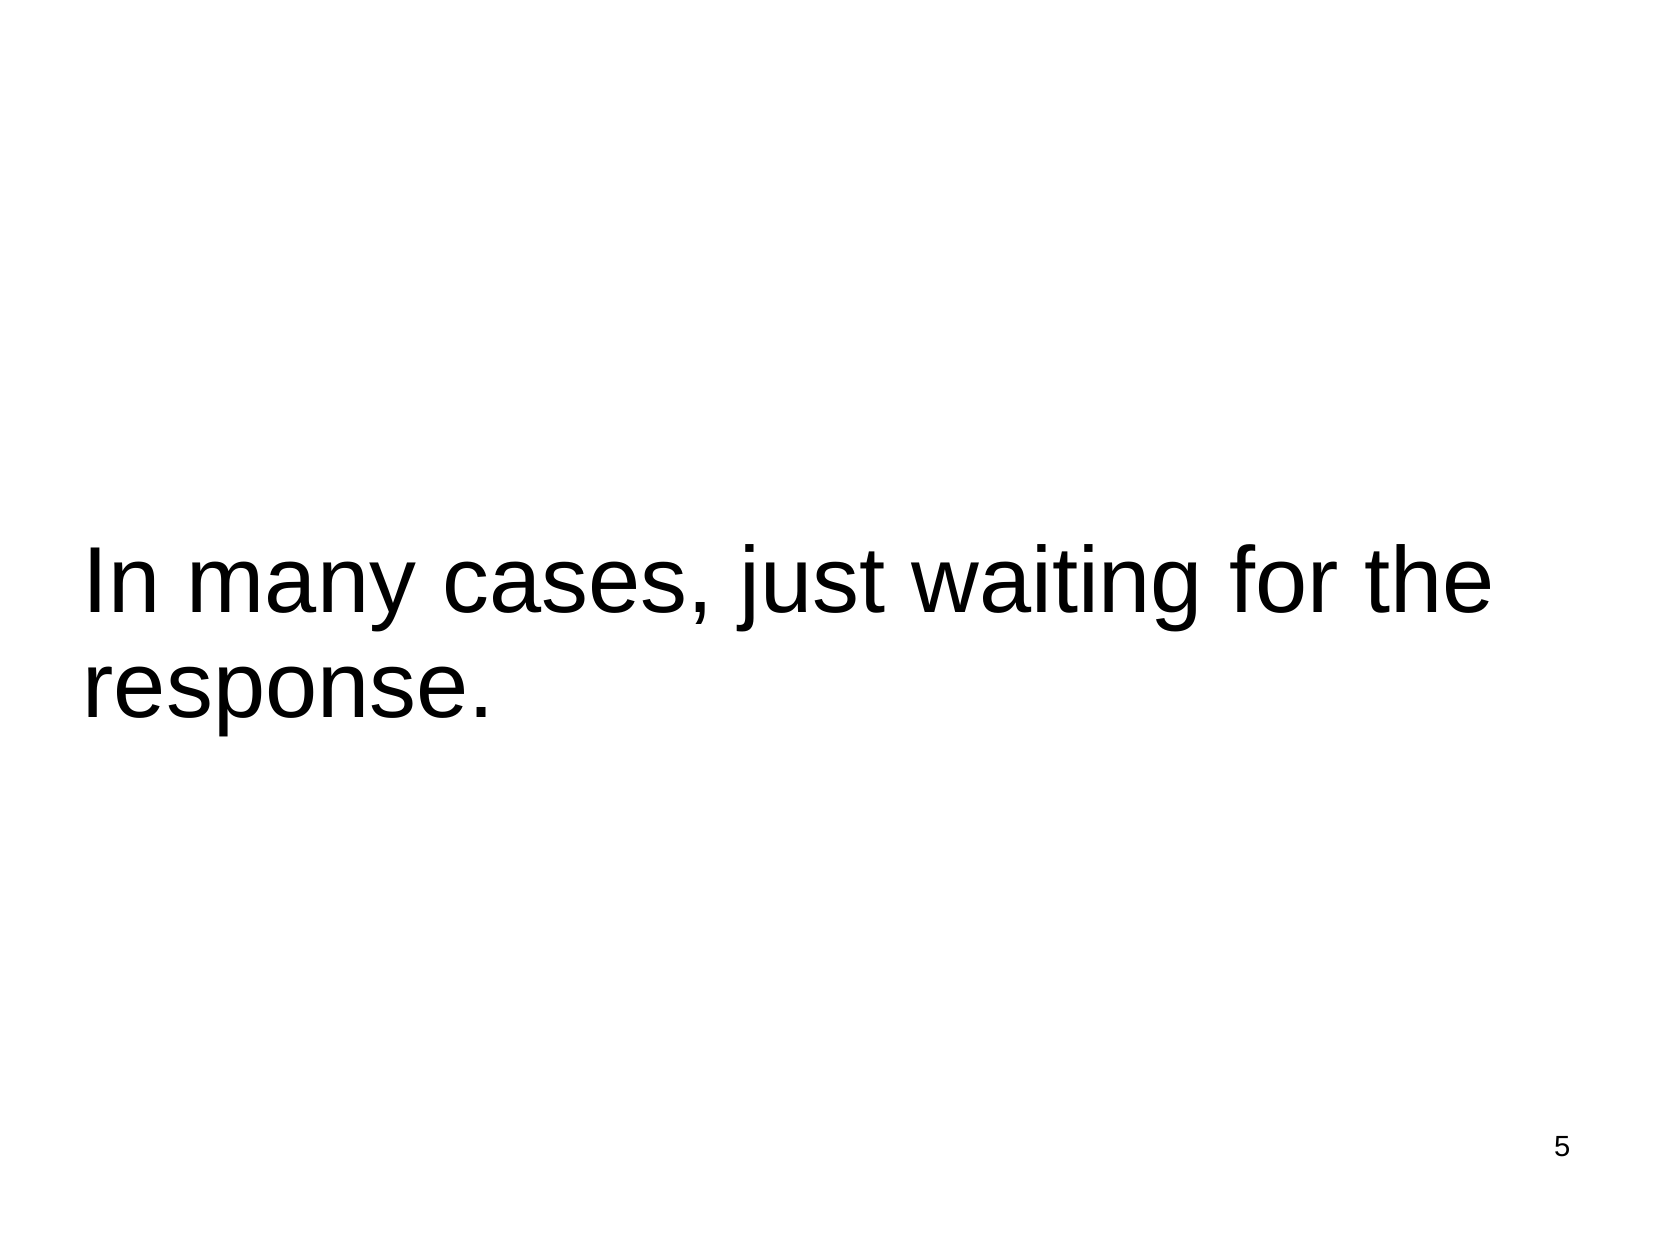

#
In many cases, just waiting for the response.
5